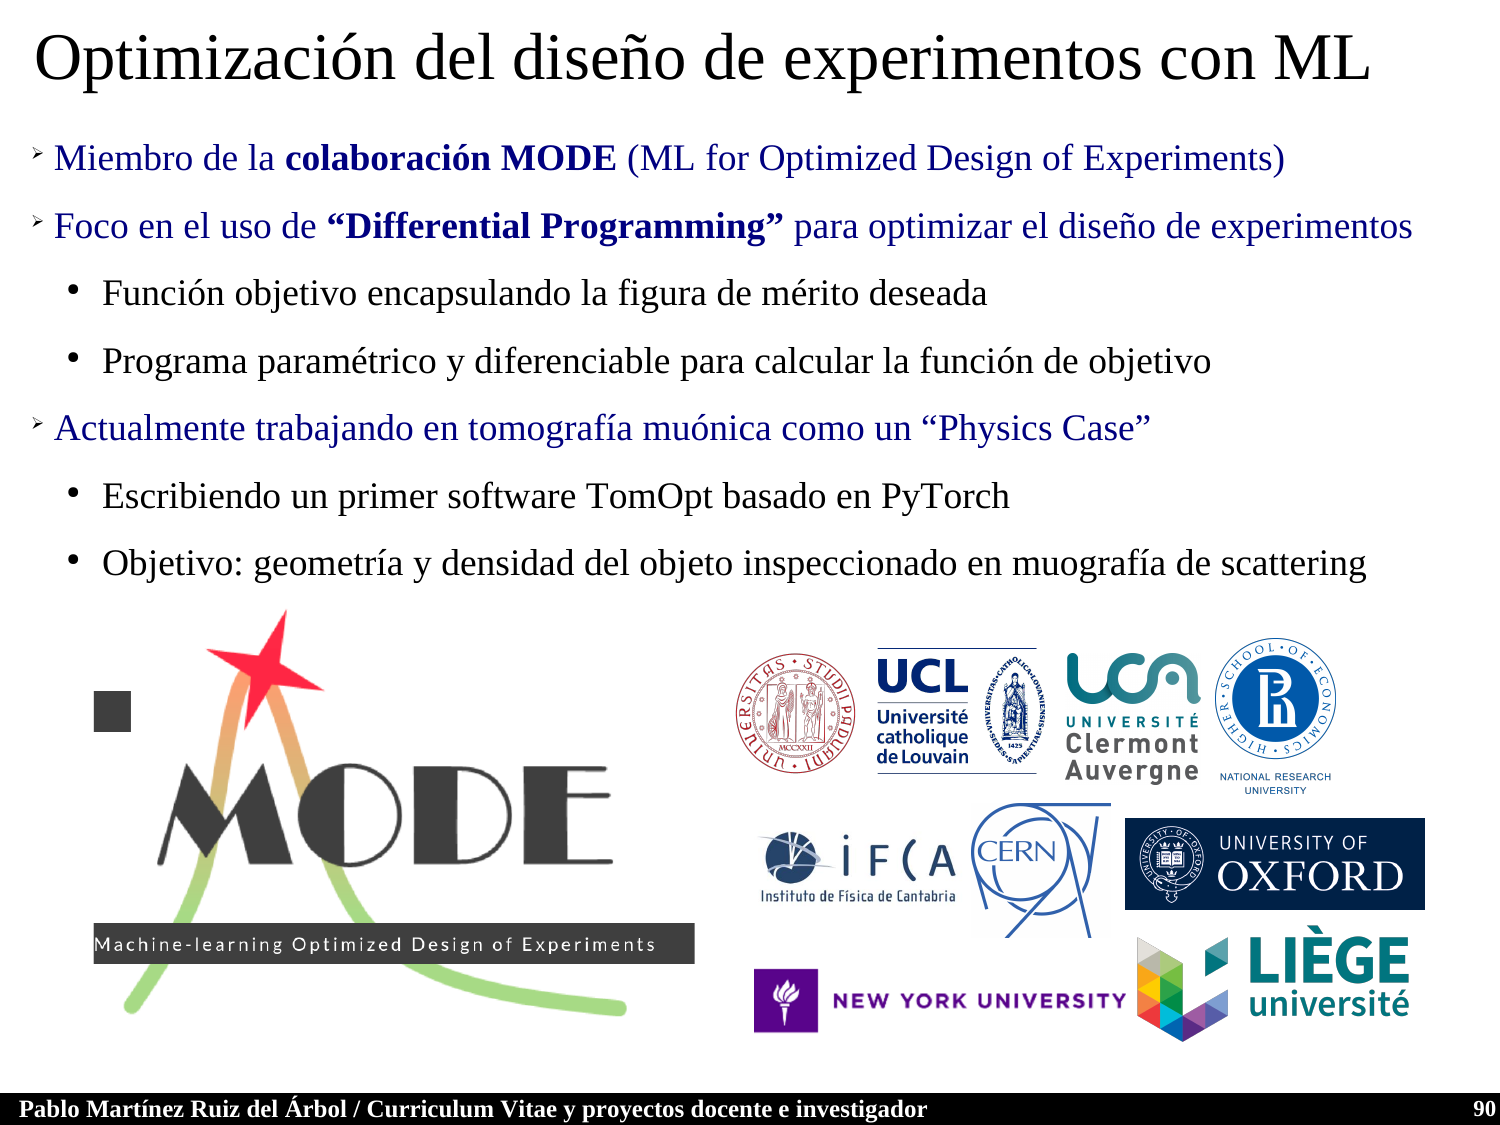

Optimización del diseño de experimentos con ML
 Miembro de la colaboración MODE (ML for Optimized Design of Experiments)
 Foco en el uso de “Differential Programming” para optimizar el diseño de experimentos
Función objetivo encapsulando la figura de mérito deseada
Programa paramétrico y diferenciable para calcular la función de objetivo
 Actualmente trabajando en tomografía muónica como un “Physics Case”
Escribiendo un primer software TomOpt basado en PyTorch
Objetivo: geometría y densidad del objeto inspeccionado en muografía de scattering
90